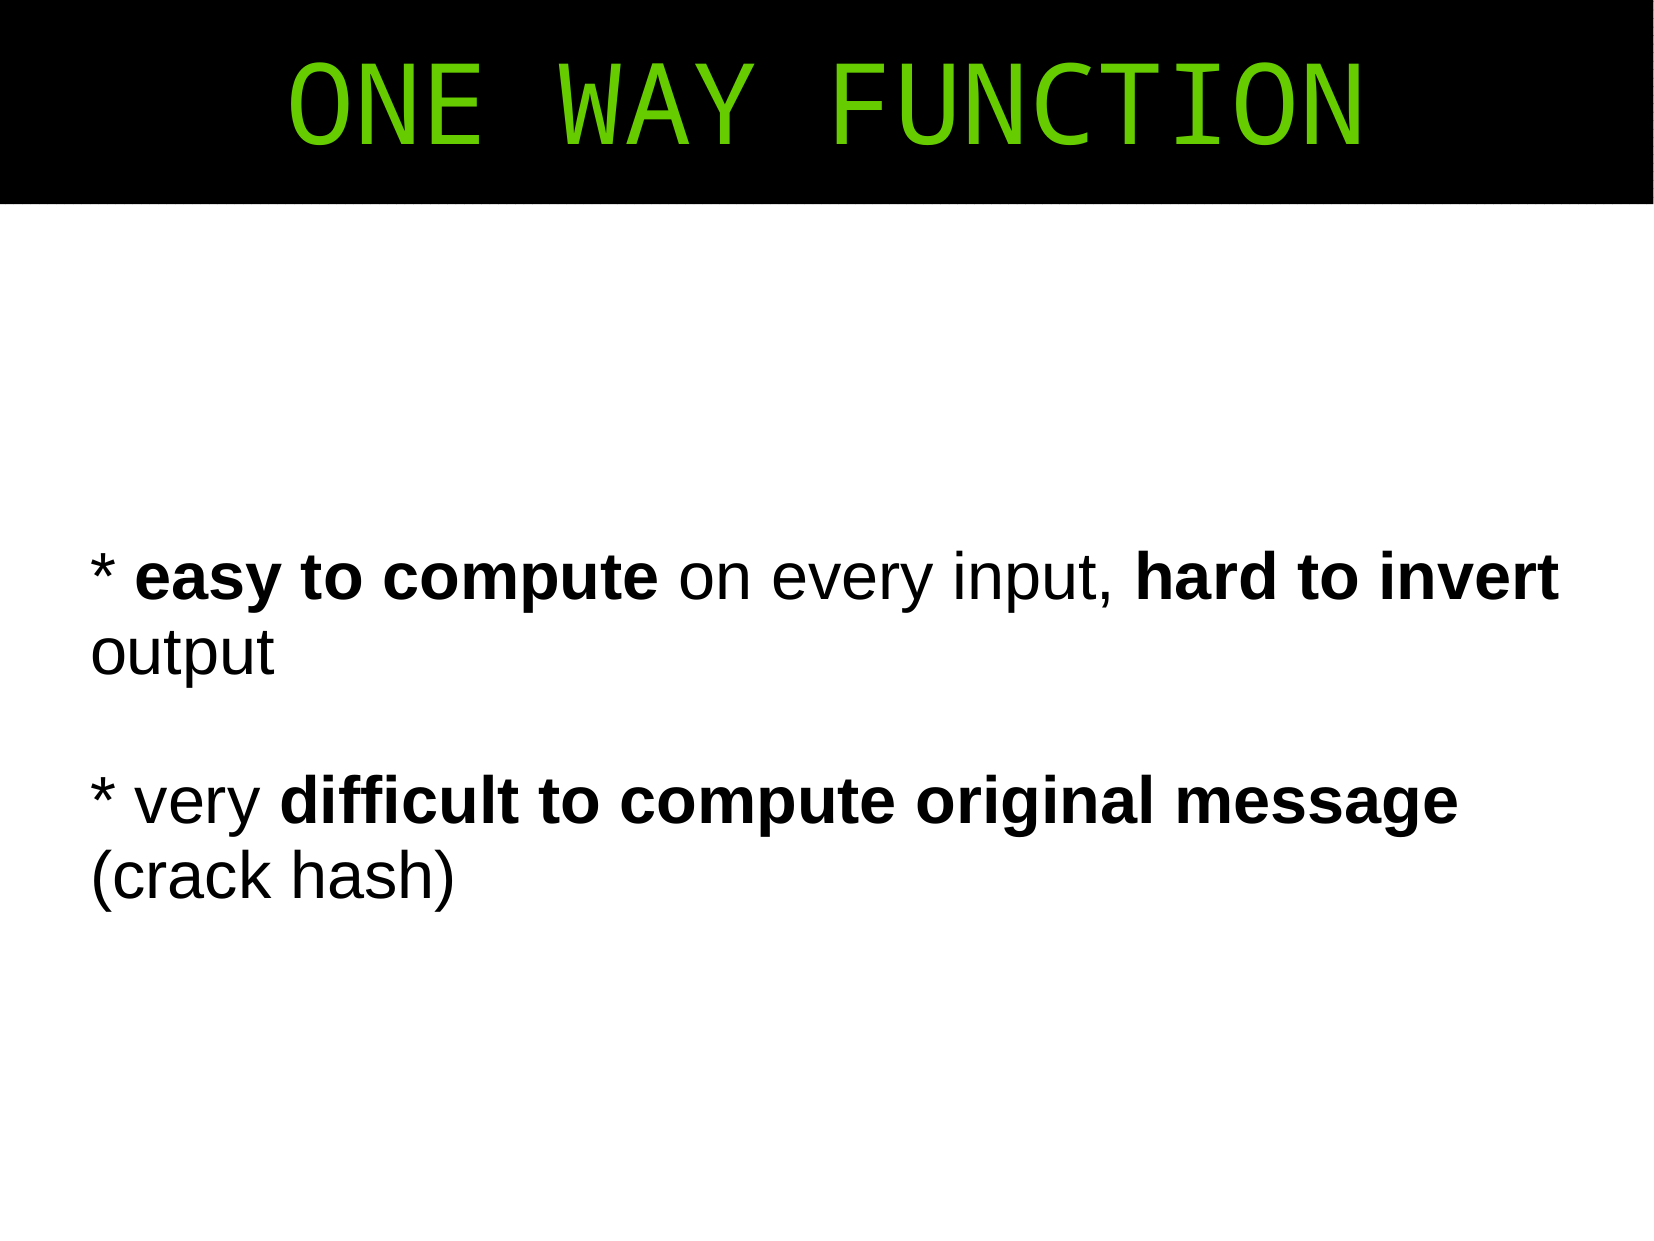

# ONE WAY FUNCTION
* easy to compute on every input, hard to invert output
* very difficult to compute original message (crack hash)